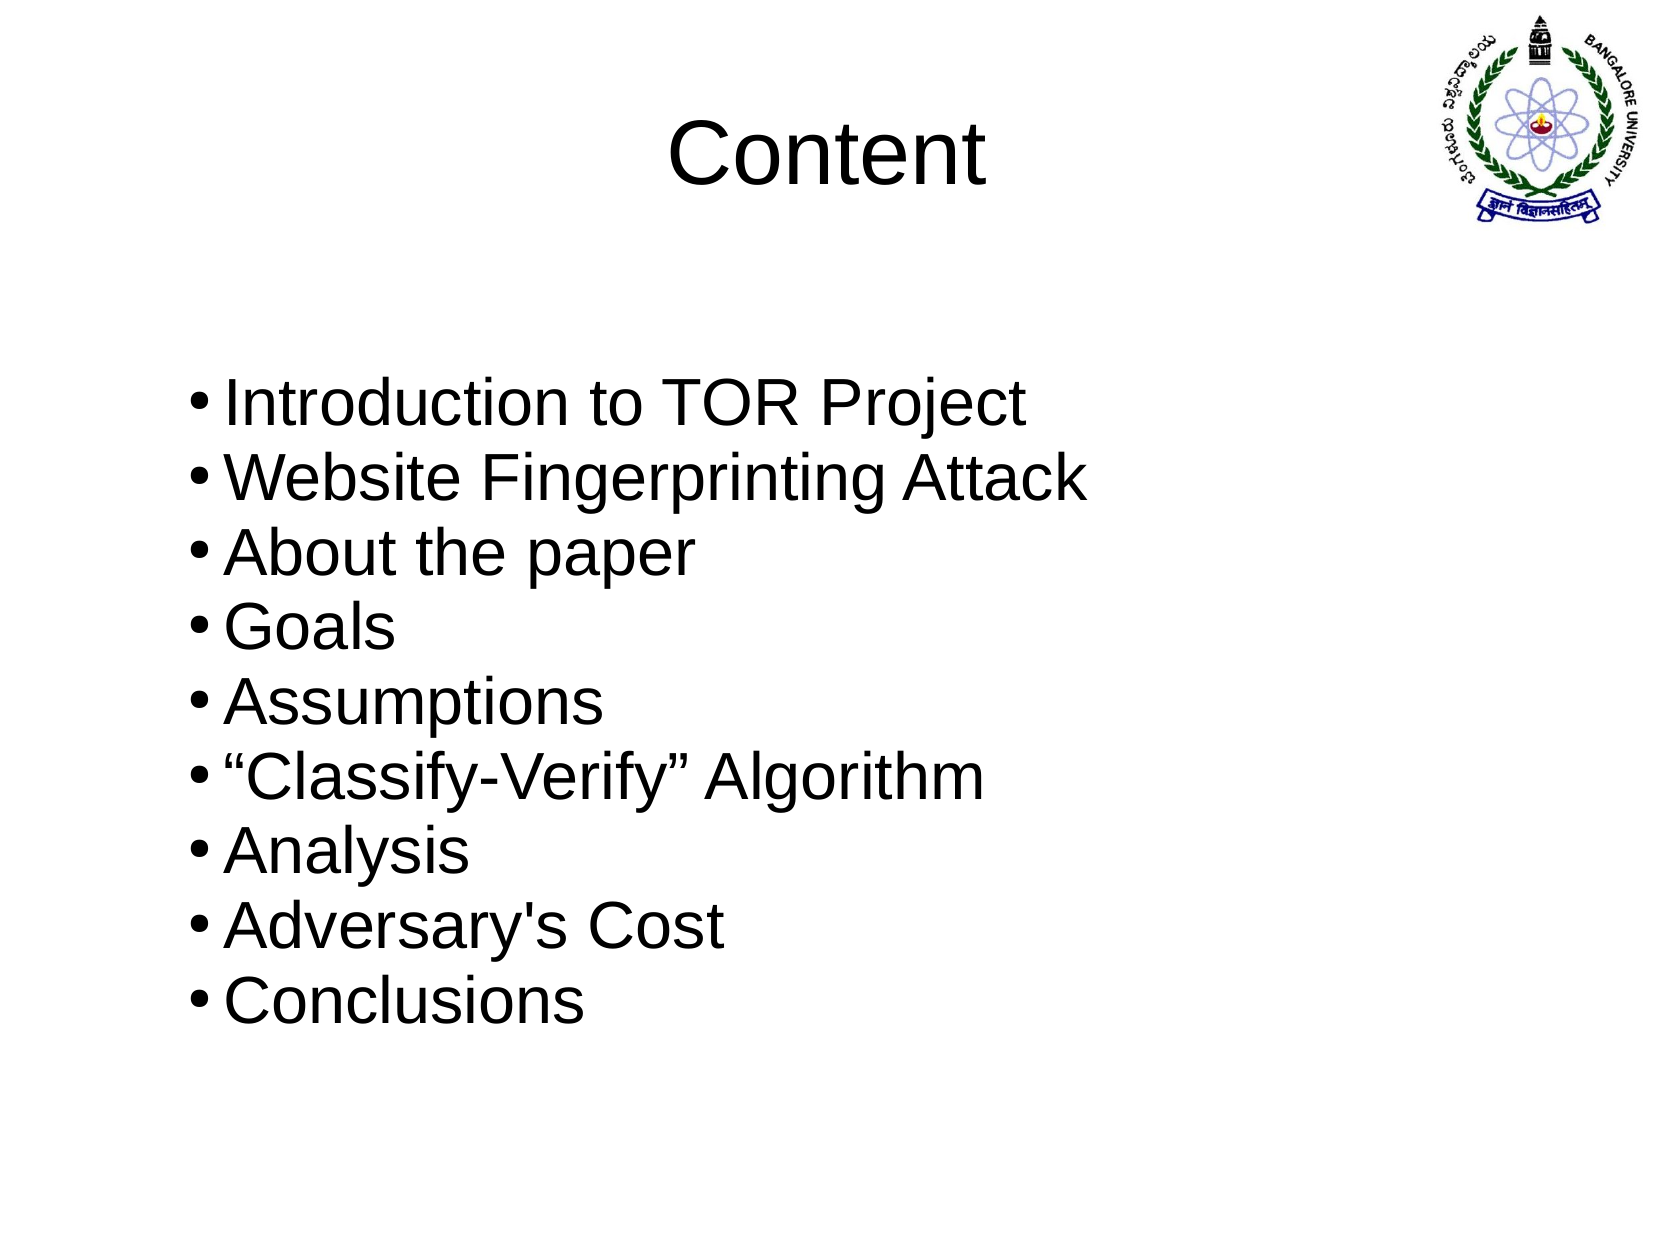

Content
# Introduction to TOR Project
Website Fingerprinting Attack
About the paper
Goals
Assumptions
“Classify-Verify” Algorithm
Analysis
Adversary's Cost
Conclusions